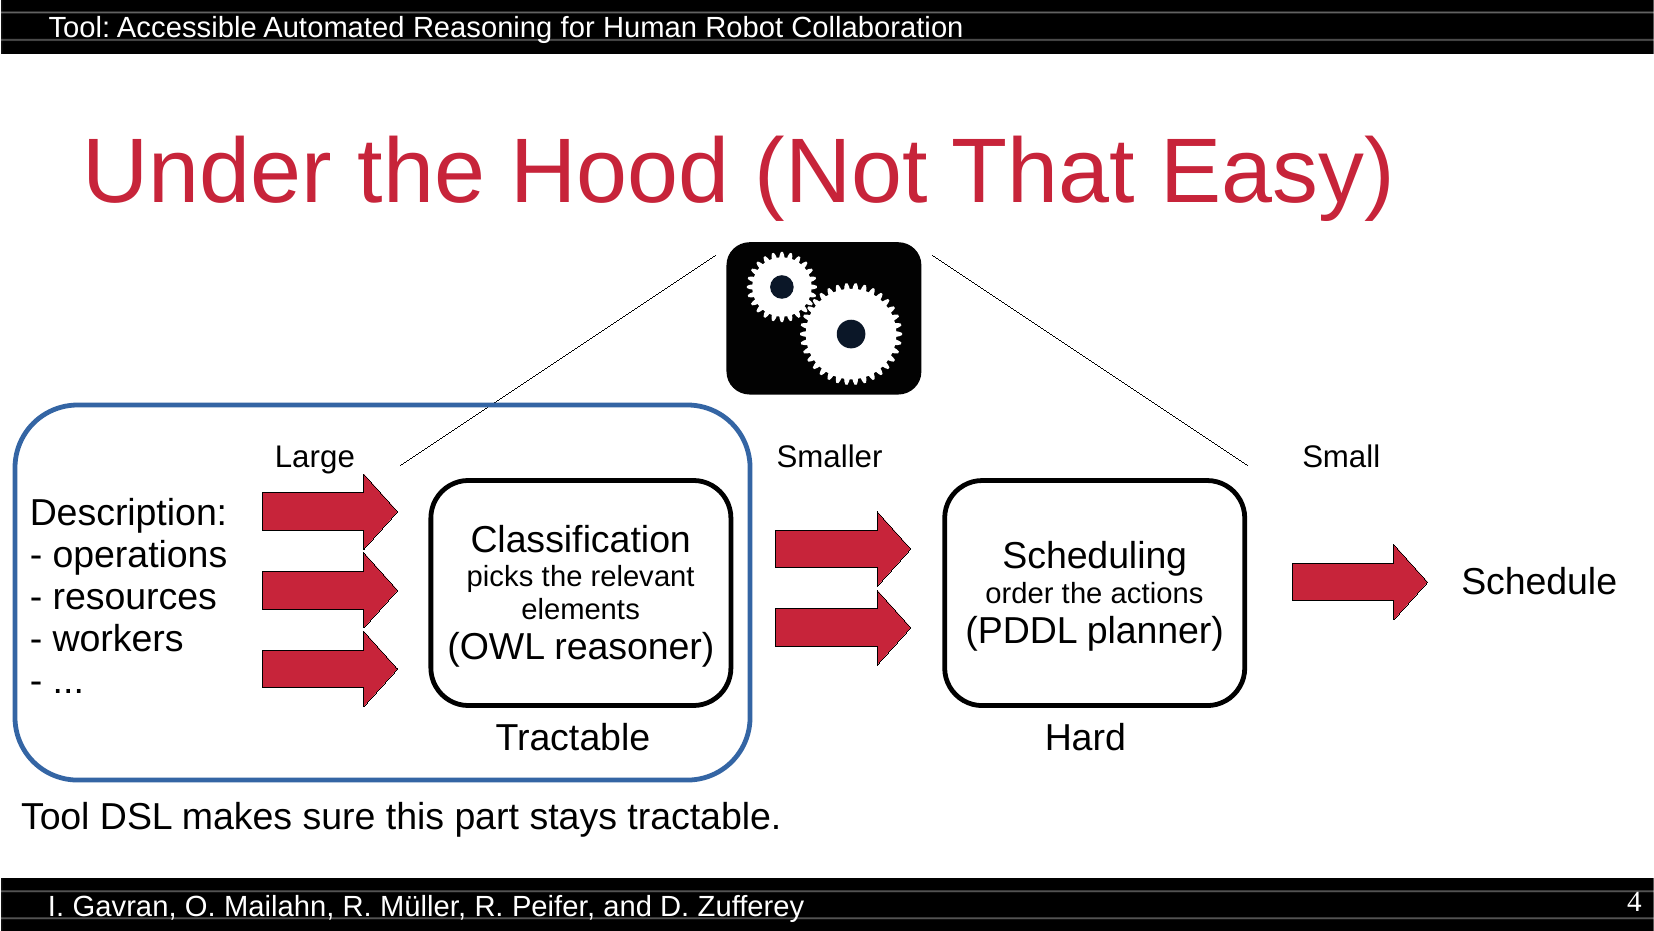

Tool: Accessible Automated Reasoning for Human Robot Collaboration
# Under the Hood (Not That Easy)
Large
Smaller
Small
Classification
picks the relevant
elements
(OWL reasoner)
Scheduling
order the actions
(PDDL planner)
Description:
- operations
- resources
- workers
- ...
Schedule
Tractable
Hard
Tool DSL makes sure this part stays tractable.
I. Gavran, O. Mailahn, R. Müller, R. Peifer, and D. Zufferey